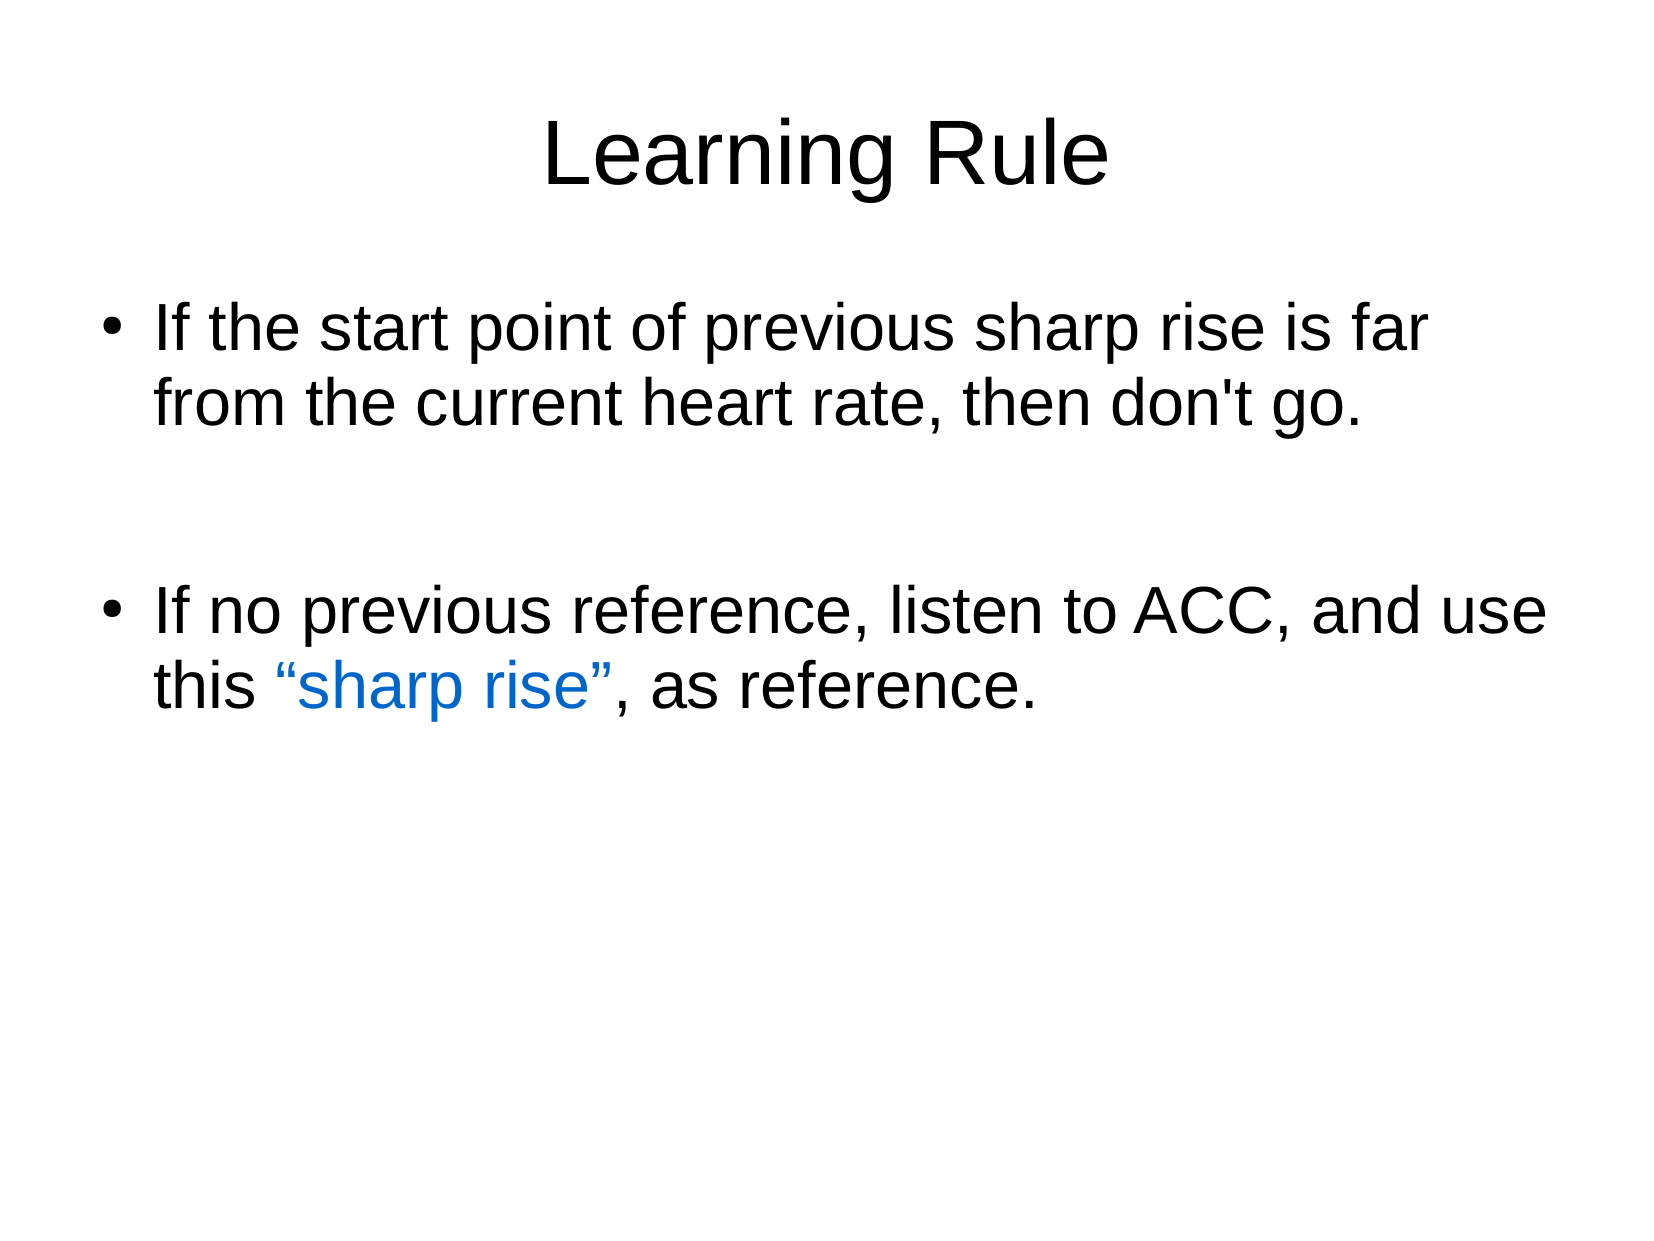

# Learning Rule
If the start point of previous sharp rise is far from the current heart rate, then don't go.
If no previous reference, listen to ACC, and use this “sharp rise”, as reference.